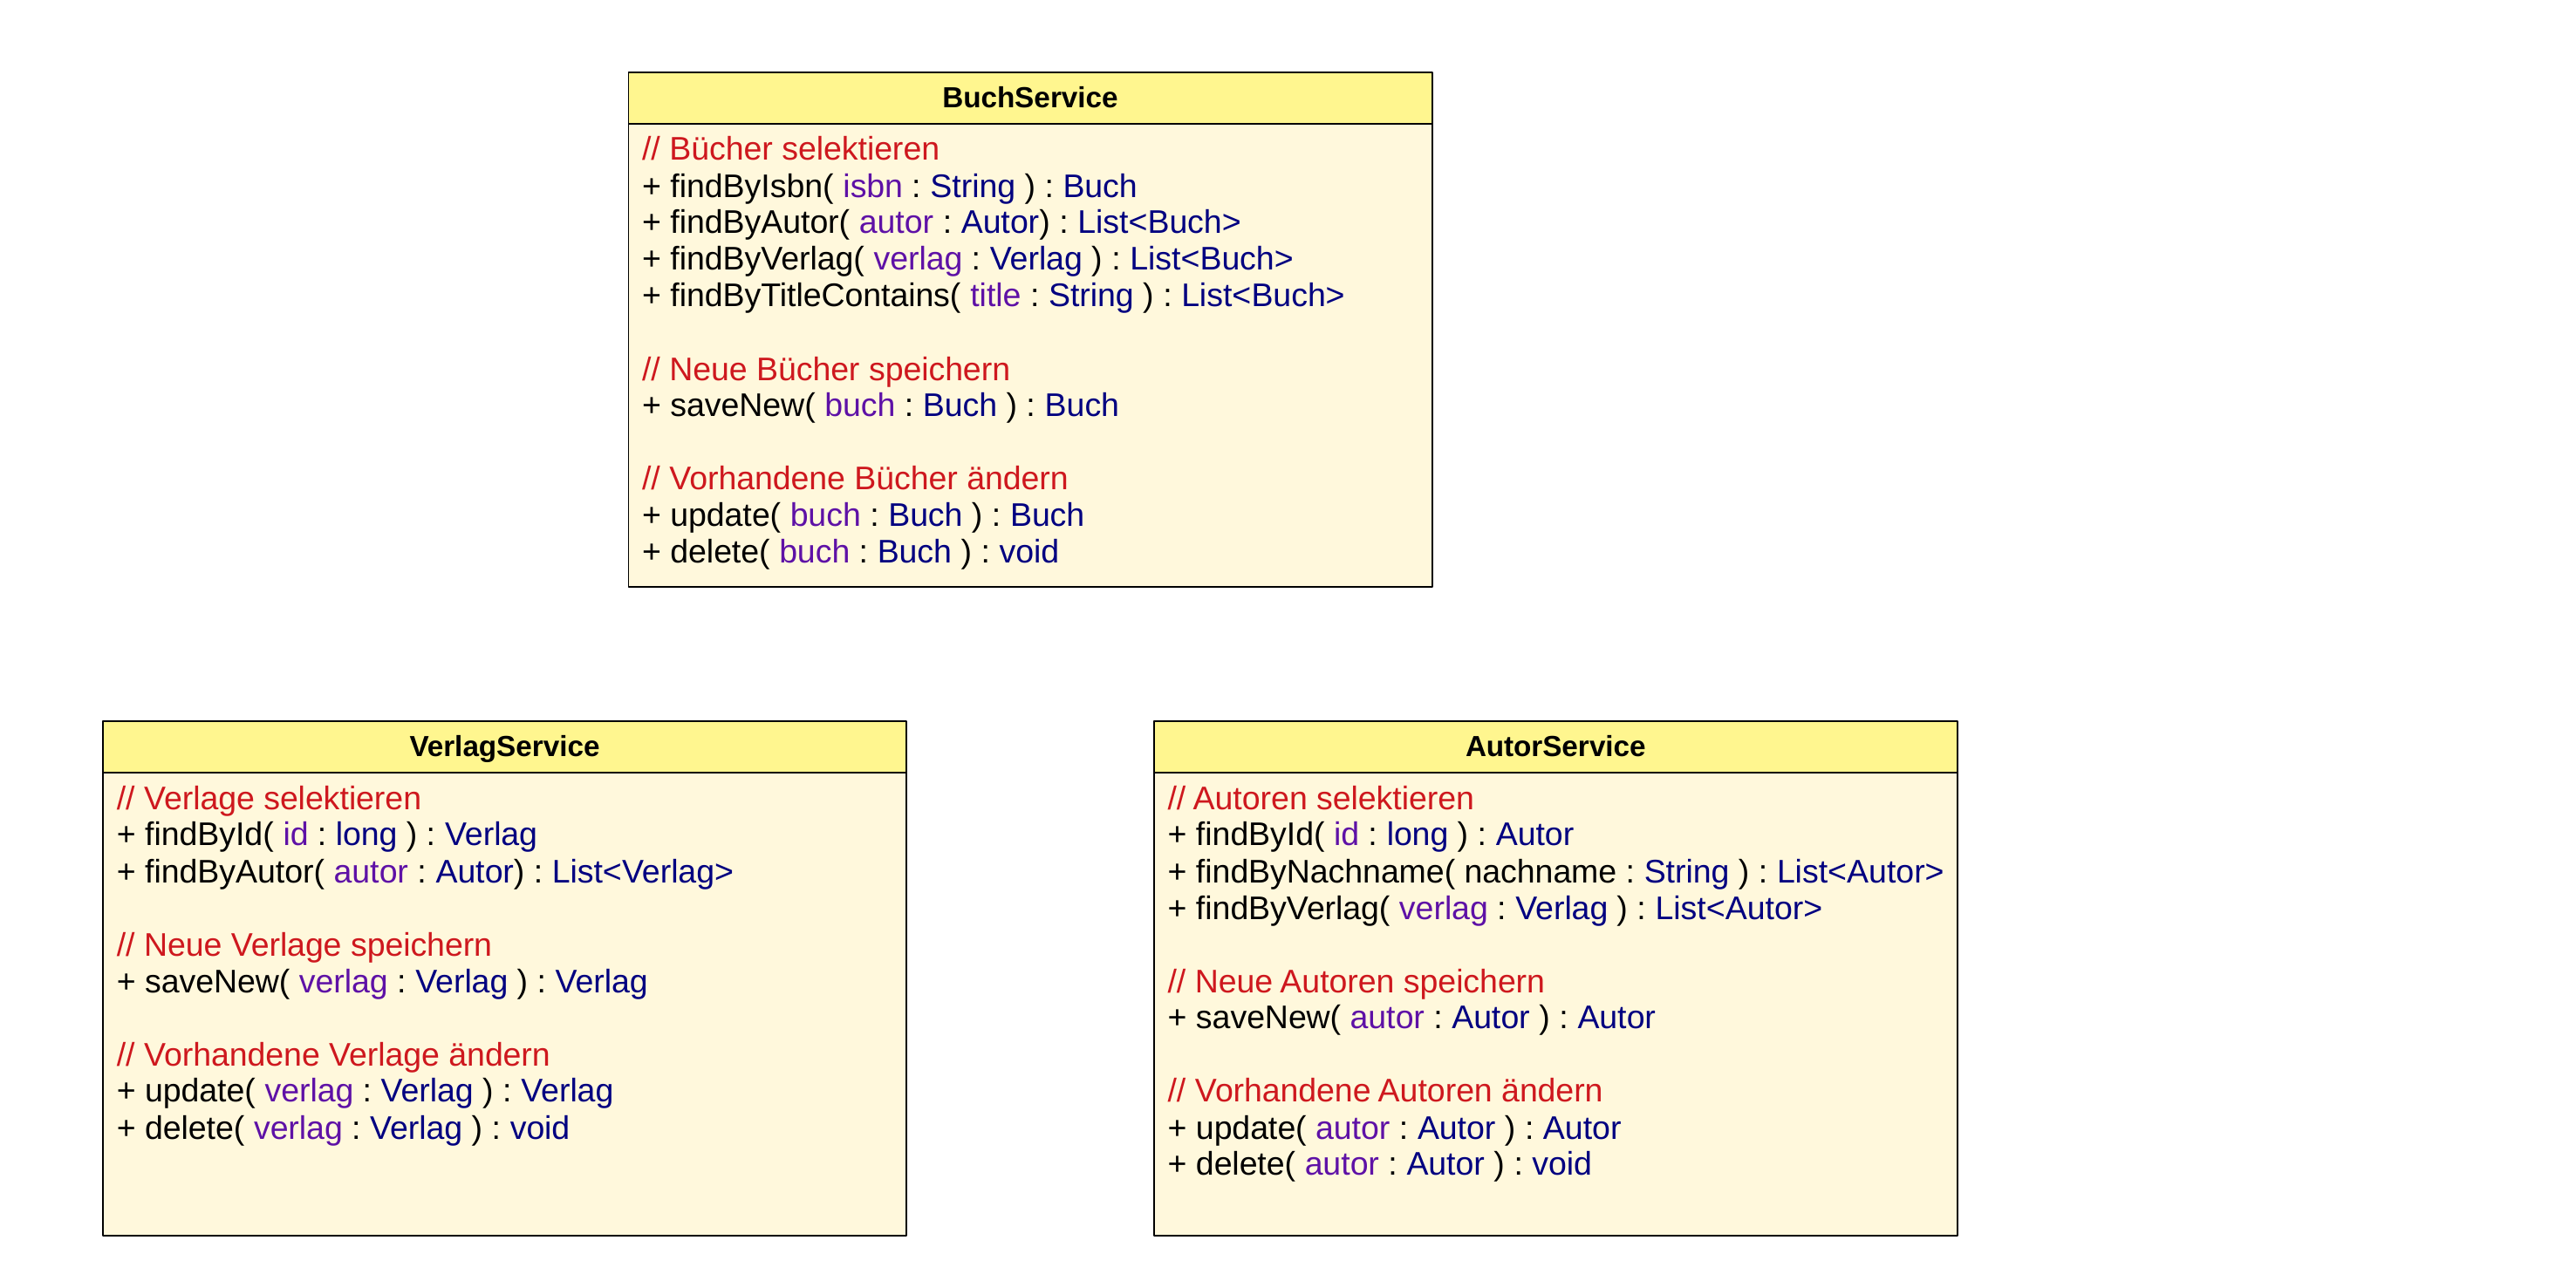

BuchService
// Bücher selektieren
+ findByIsbn( isbn : String ) : Buch
+ findByAutor( autor : Autor) : List<Buch>
+ findByVerlag( verlag : Verlag ) : List<Buch>
+ findByTitleContains( title : String ) : List<Buch>
// Neue Bücher speichern
+ saveNew( buch : Buch ) : Buch
// Vorhandene Bücher ändern
+ update( buch : Buch ) : Buch
+ delete( buch : Buch ) : void
VerlagService
// Verlage selektieren
+ findById( id : long ) : Verlag
+ findByAutor( autor : Autor) : List<Verlag>
// Neue Verlage speichern
+ saveNew( verlag : Verlag ) : Verlag
// Vorhandene Verlage ändern
+ update( verlag : Verlag ) : Verlag
+ delete( verlag : Verlag ) : void
AutorService
// Autoren selektieren
+ findById( id : long ) : Autor
+ findByNachname( nachname : String ) : List<Autor>
+ findByVerlag( verlag : Verlag ) : List<Autor>
// Neue Autoren speichern
+ saveNew( autor : Autor ) : Autor
// Vorhandene Autoren ändern
+ update( autor : Autor ) : Autor
+ delete( autor : Autor ) : void